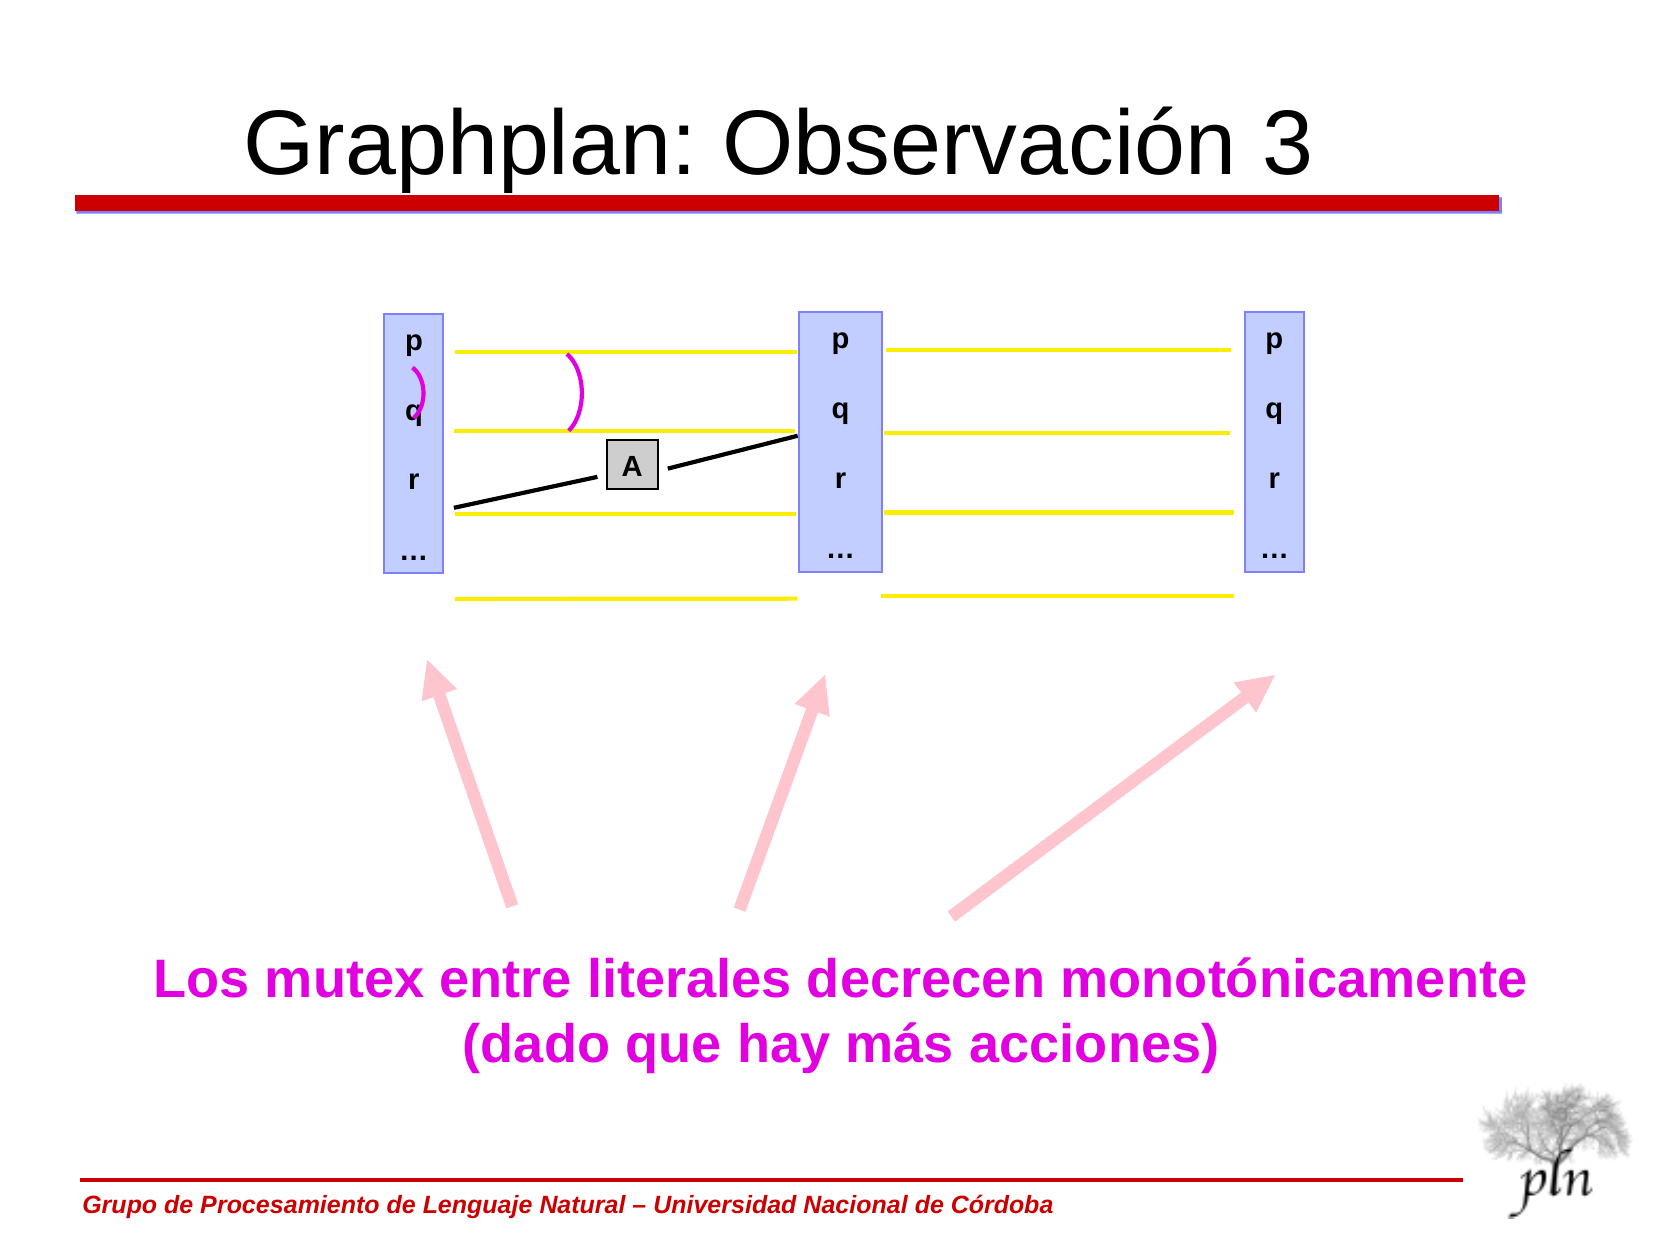

# Graphplan: Observación 3
p
q
r
…
p
q
r
…
p
q
r
…
A
Los mutex entre literales decrecen monotónicamente
(dado que hay más acciones)